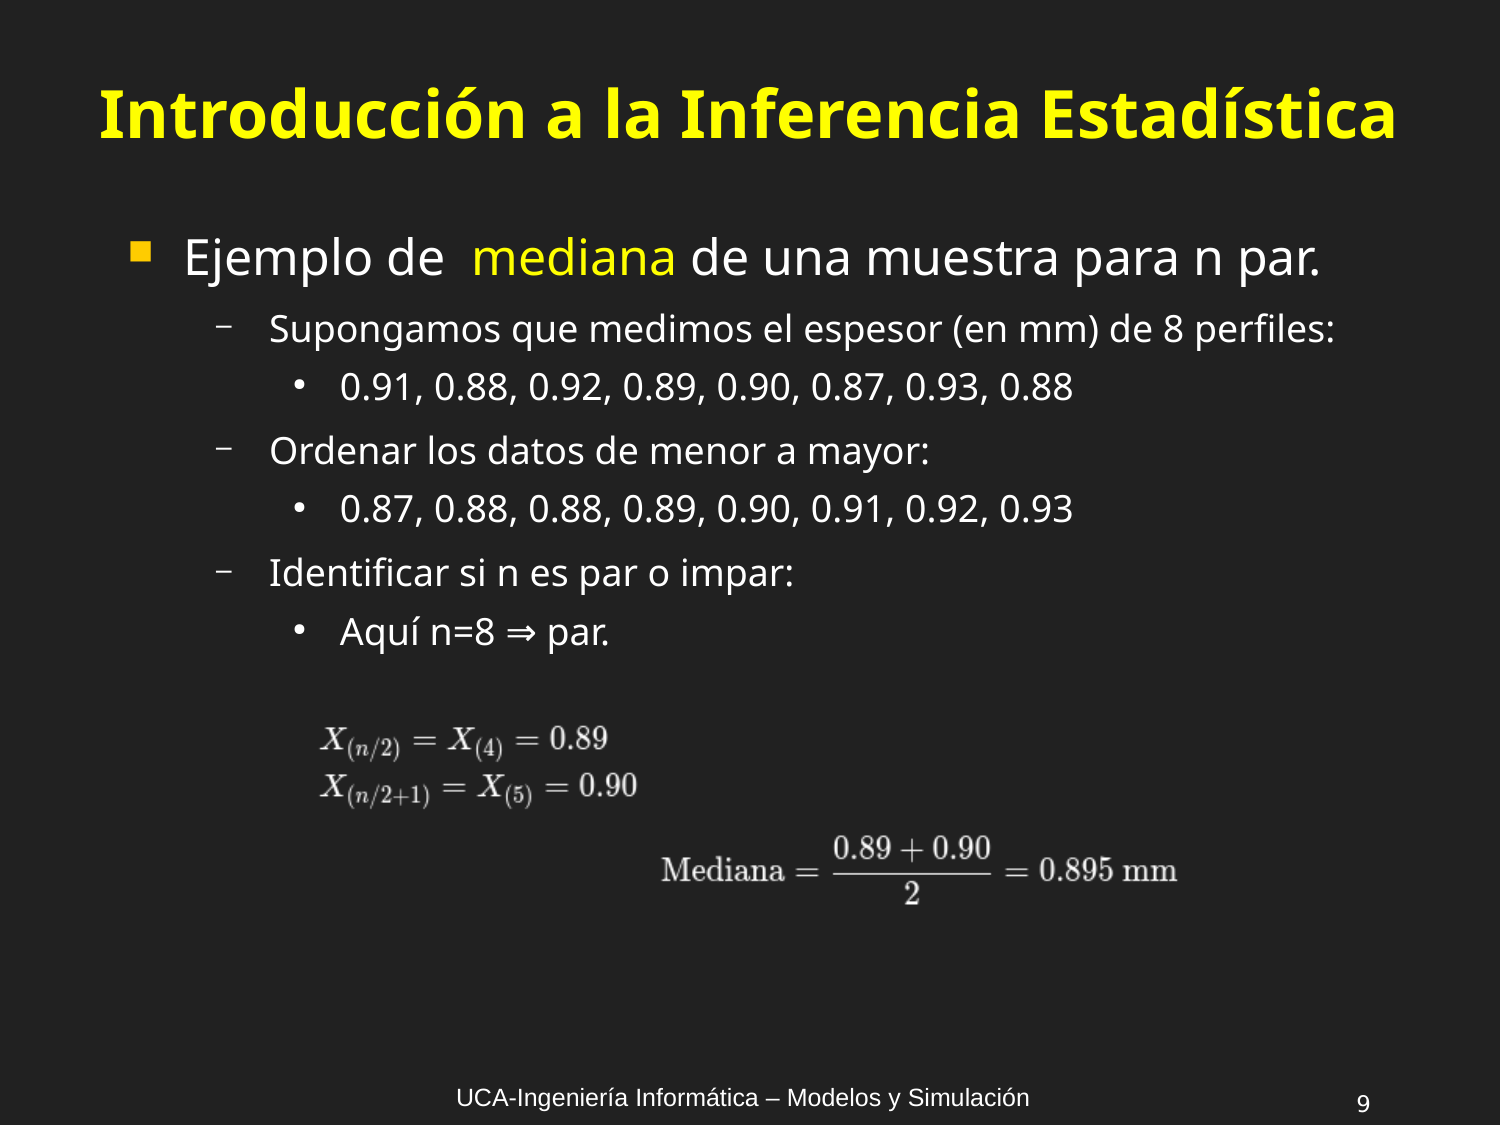

# Introducción a la Inferencia Estadística
Ejemplo de mediana de una muestra para n par.
Supongamos que medimos el espesor (en mm) de 8 perfiles:
0.91, 0.88, 0.92, 0.89, 0.90, 0.87, 0.93, 0.88
Ordenar los datos de menor a mayor:
0.87, 0.88, 0.88, 0.89, 0.90, 0.91, 0.92, 0.93
Identificar si n es par o impar:
Aquí n=8 ⇒ par.